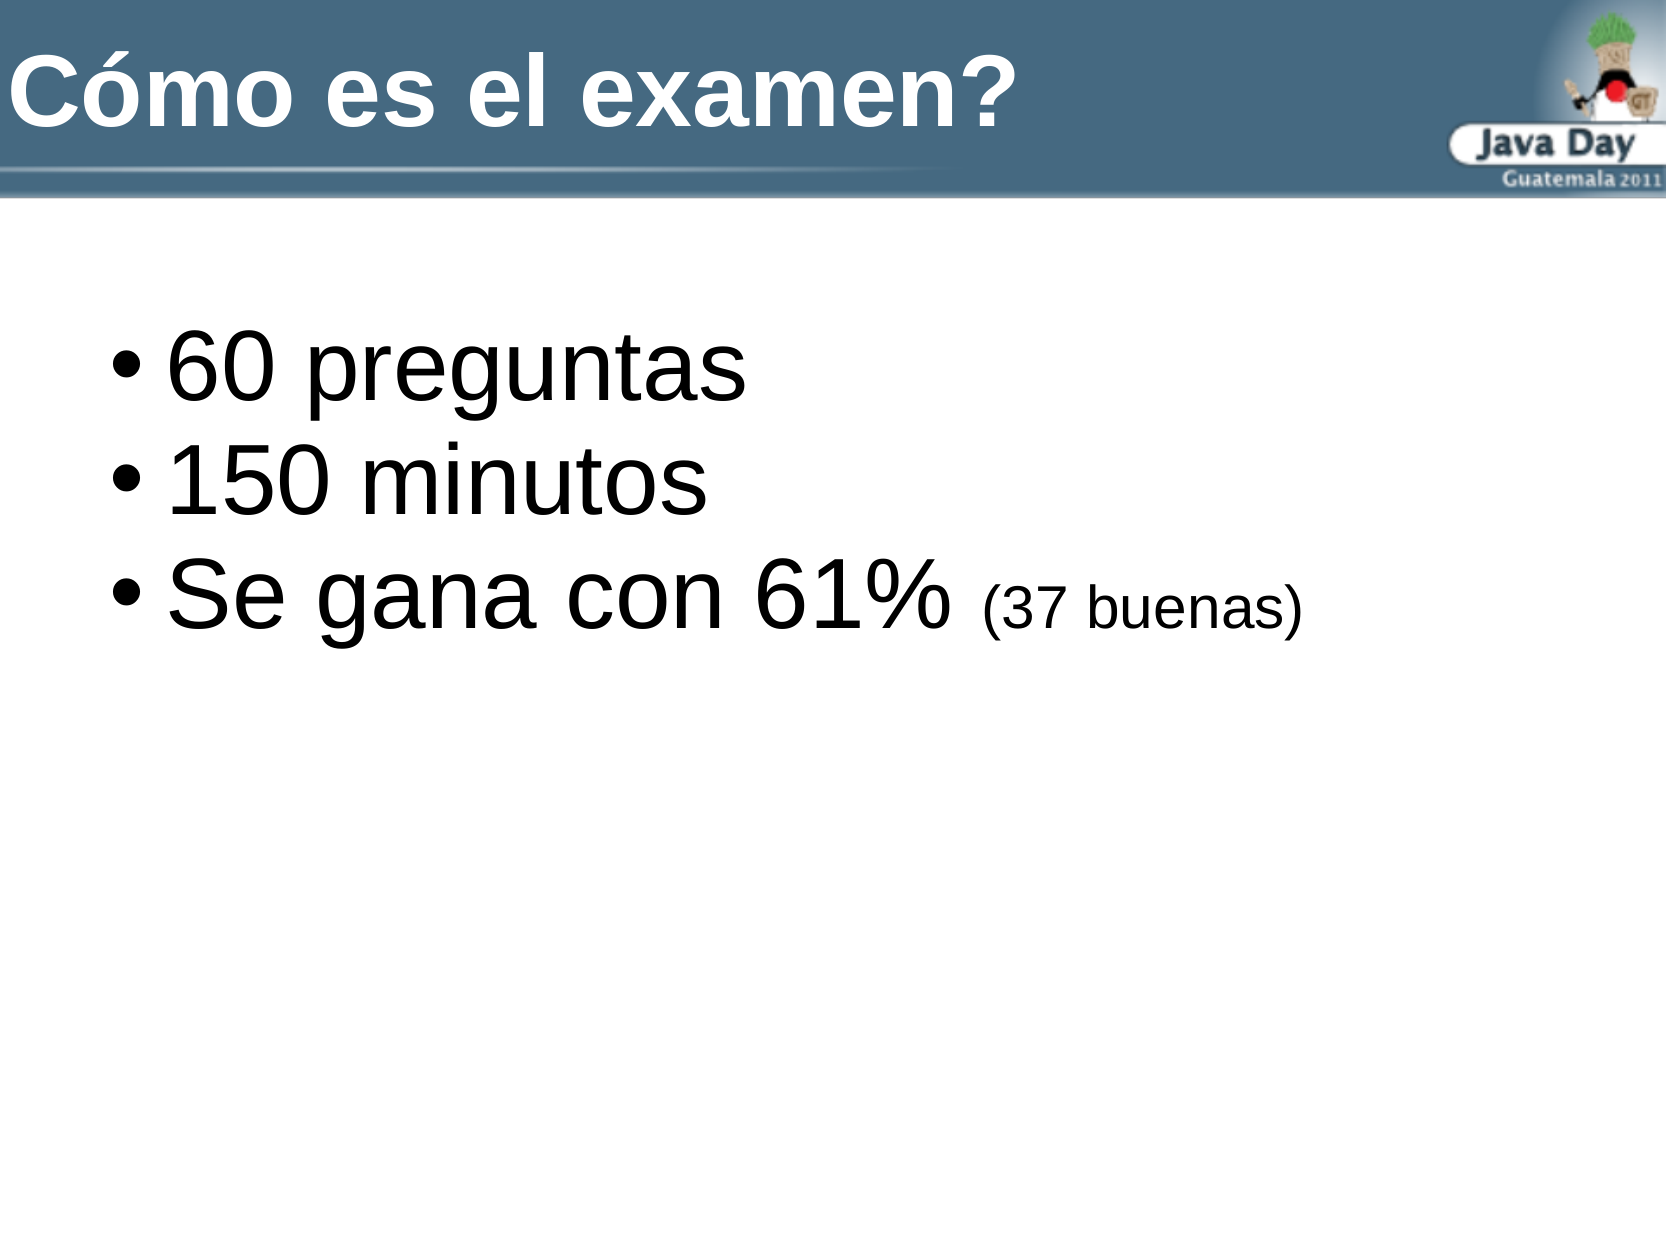

Cómo es el examen?
60 preguntas
150 minutos
Se gana con 61% (37 buenas)